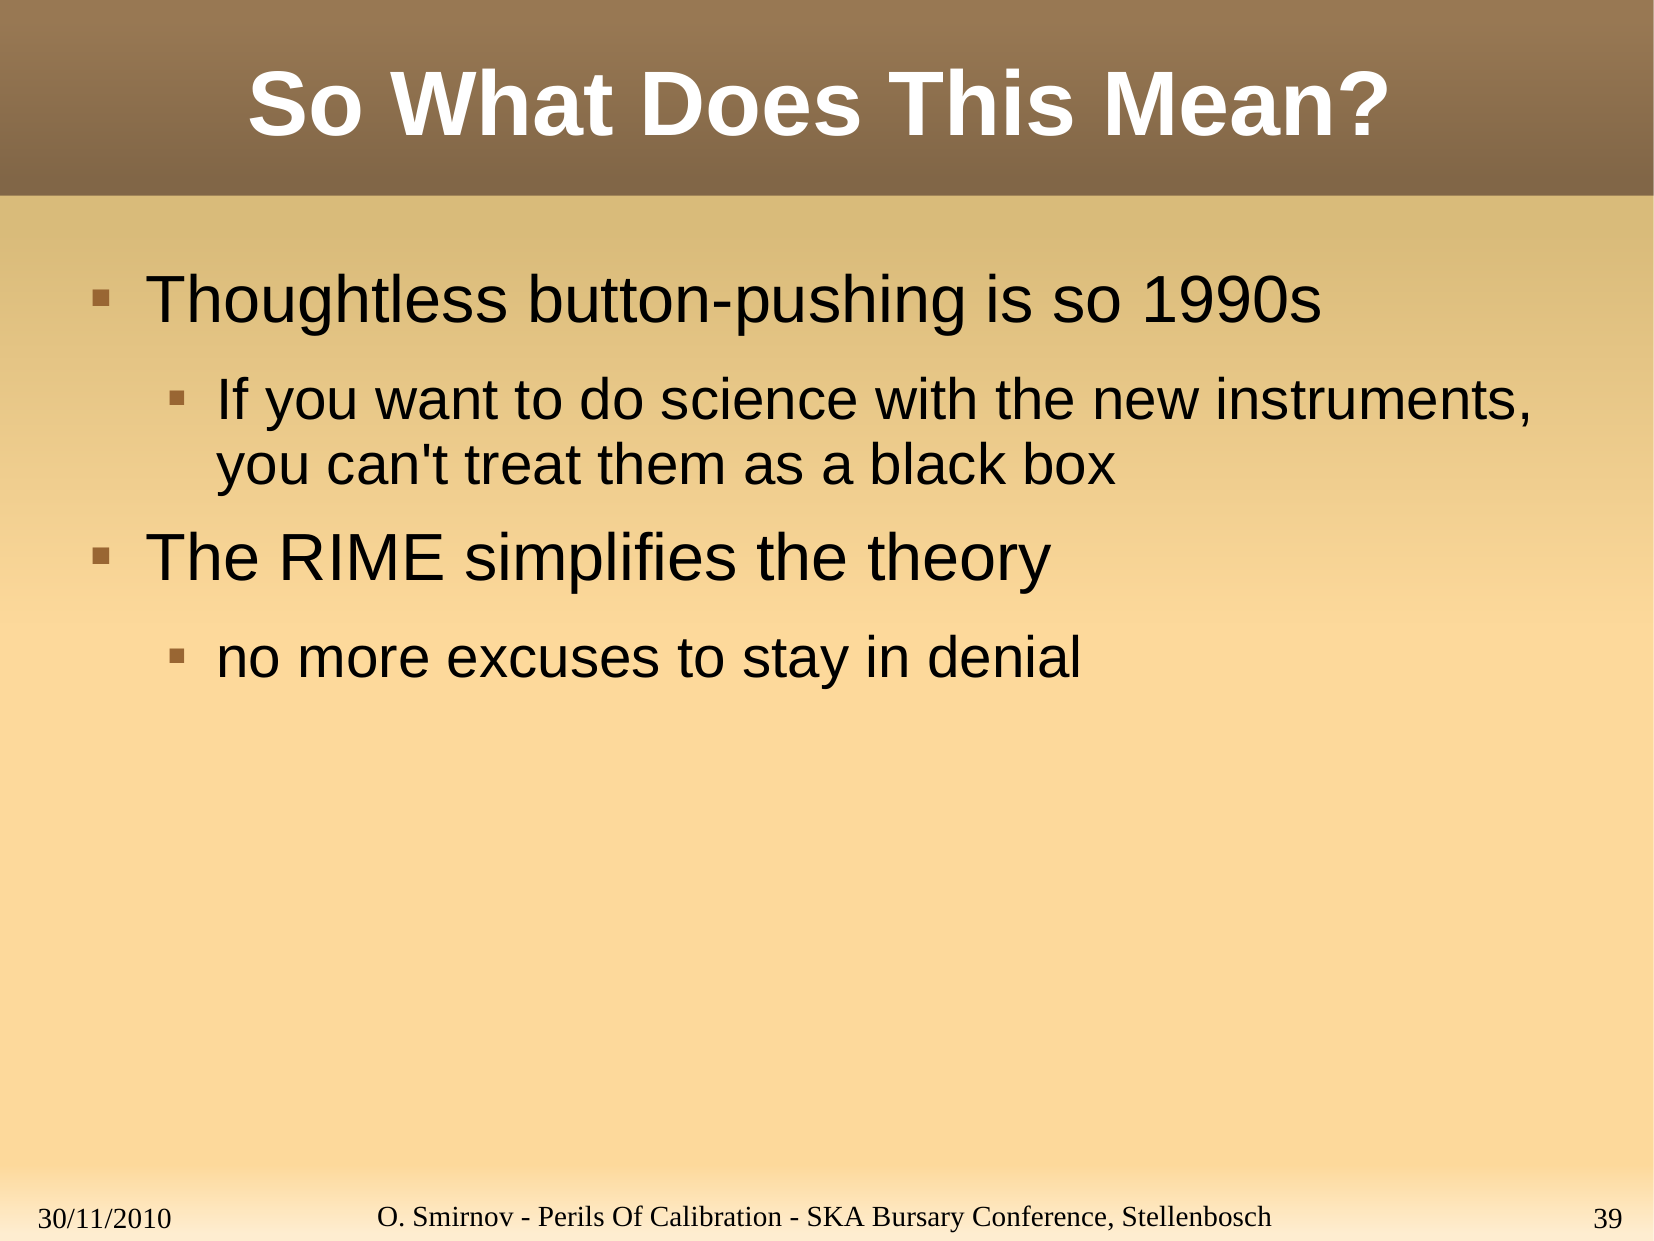

# So What Does This Mean?
Thoughtless button-pushing is so 1990s
If you want to do science with the new instruments, you can't treat them as a black box
The RIME simplifies the theory
no more excuses to stay in denial
O. Smirnov - Perils Of Calibration - SKA Bursary Conference, Stellenbosch
30/11/2010
39